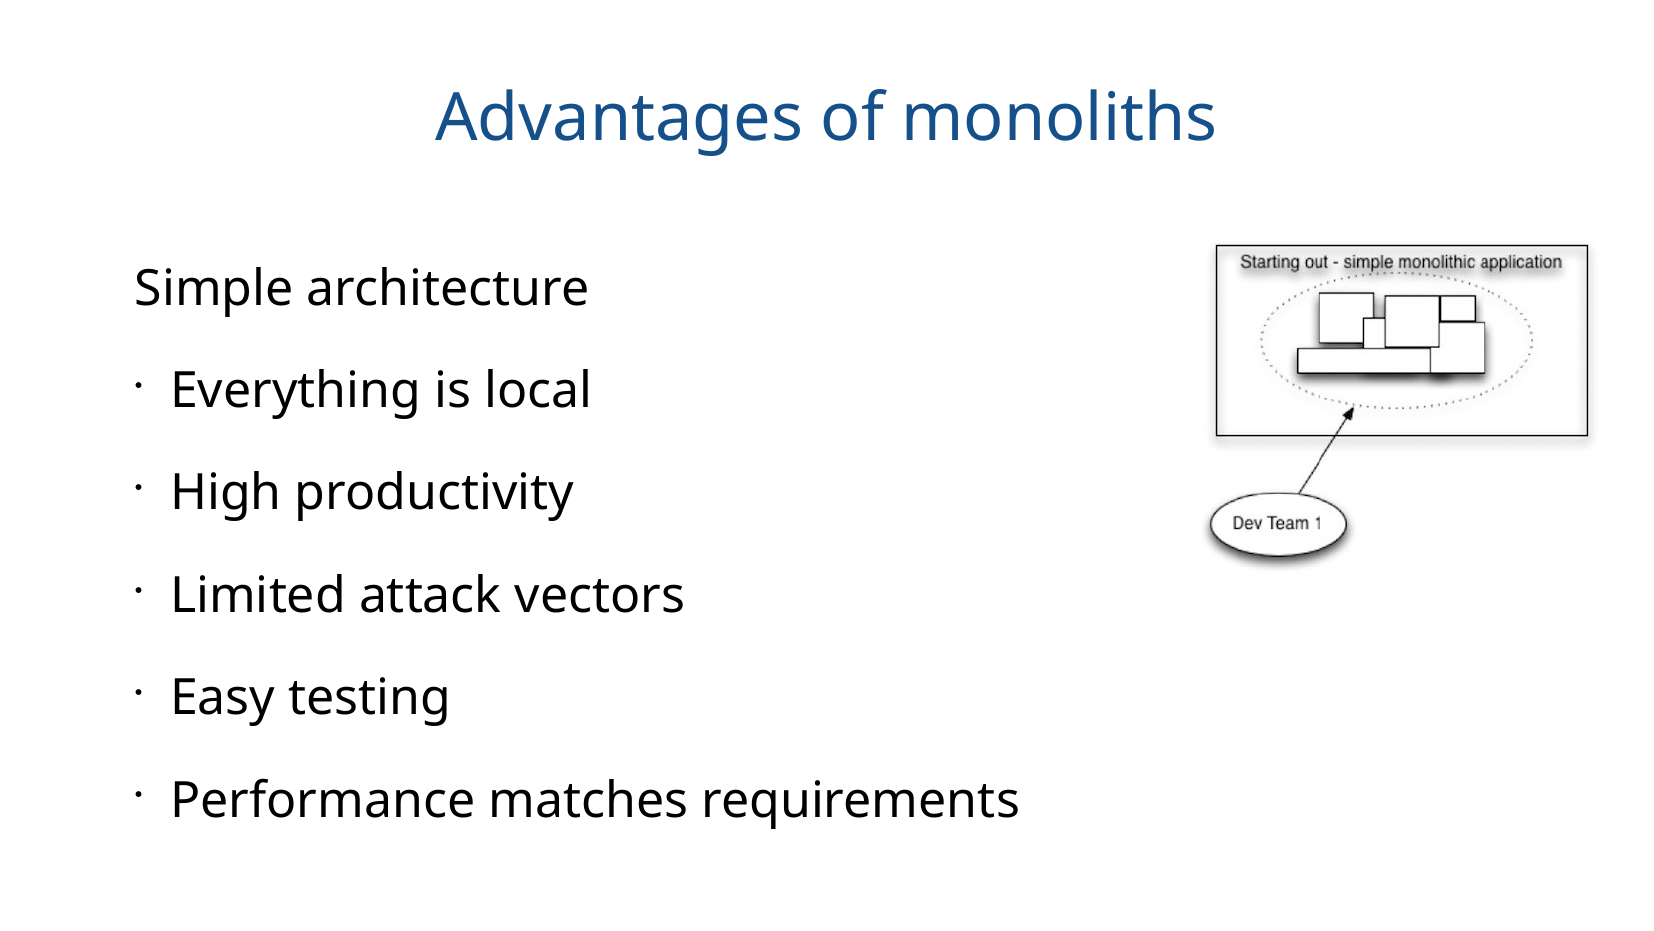

# Advantages of monoliths
Simple architecture
Everything is local
High productivity
Limited attack vectors
Easy testing
Performance matches requirements